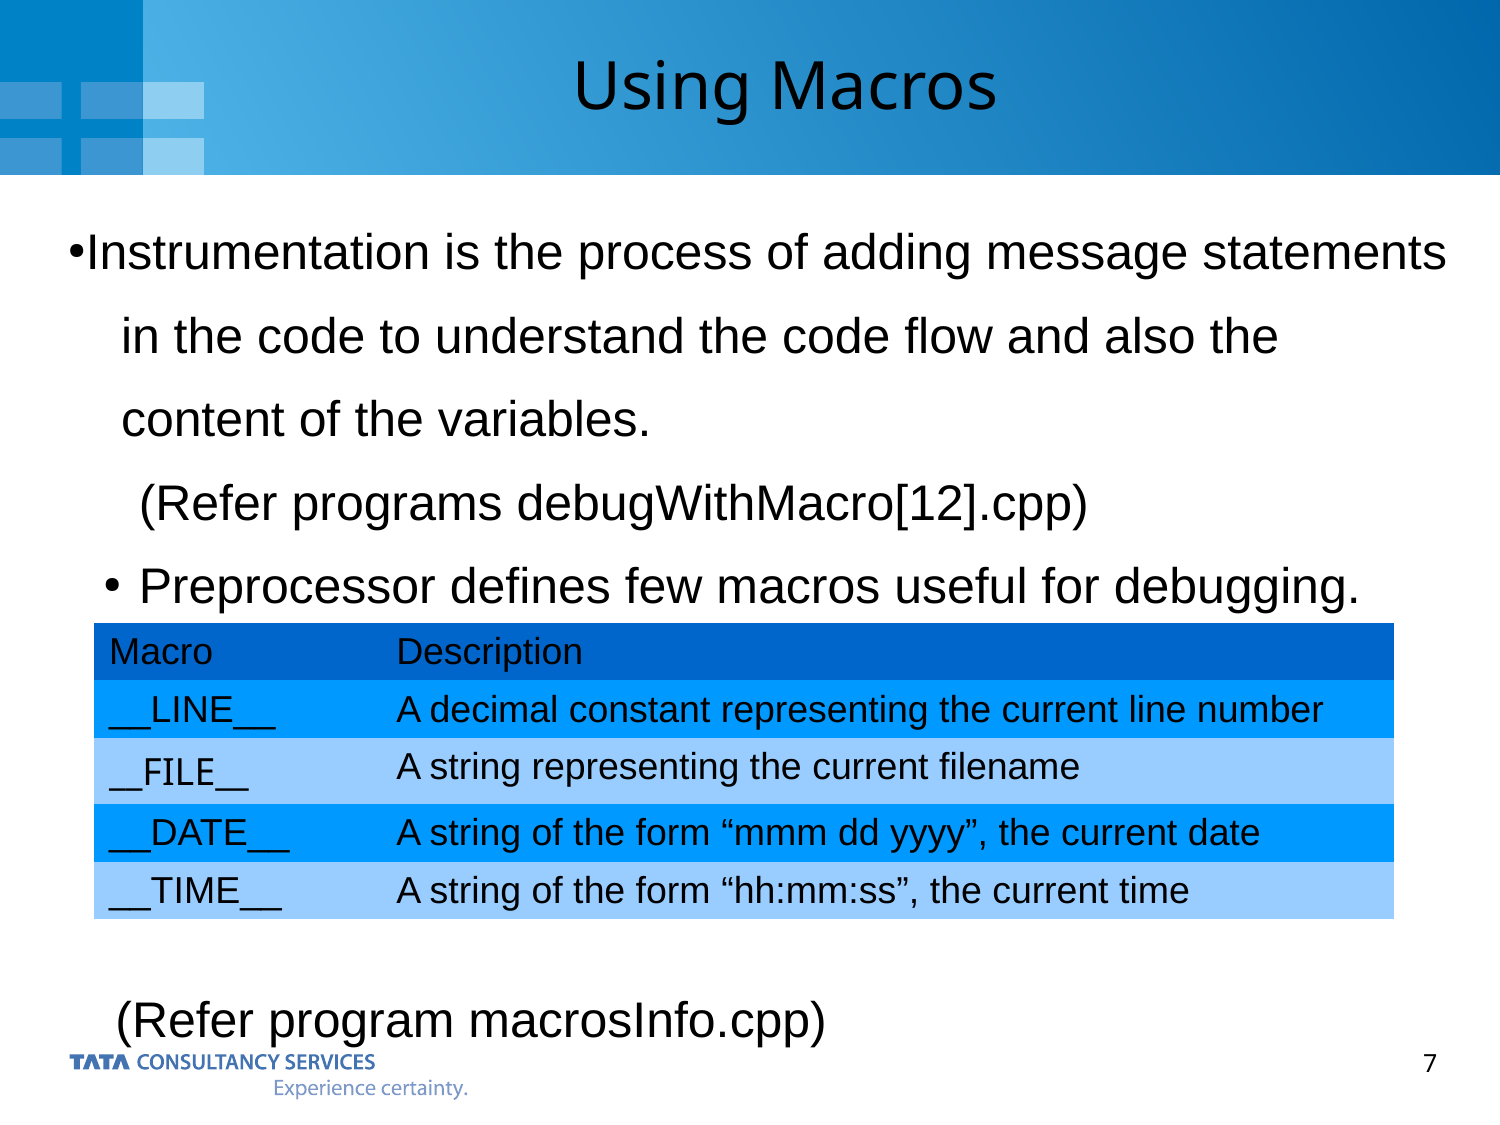

Using Macros
Instrumentation is the process of adding message statements in the code to understand the code flow and also the content of the variables.
(Refer programs debugWithMacro[12].cpp)
Preprocessor defines few macros useful for debugging.
| Macro | Description |
| --- | --- |
| \_\_LINE\_\_ | A decimal constant representing the current line number |
| \_\_FILE\_\_ | A string representing the current filename |
| \_\_DATE\_\_ | A string of the form “mmm dd yyyy”, the current date |
| \_\_TIME\_\_ | A string of the form “hh:mm:ss”, the current time |
(Refer program macrosInfo.cpp)